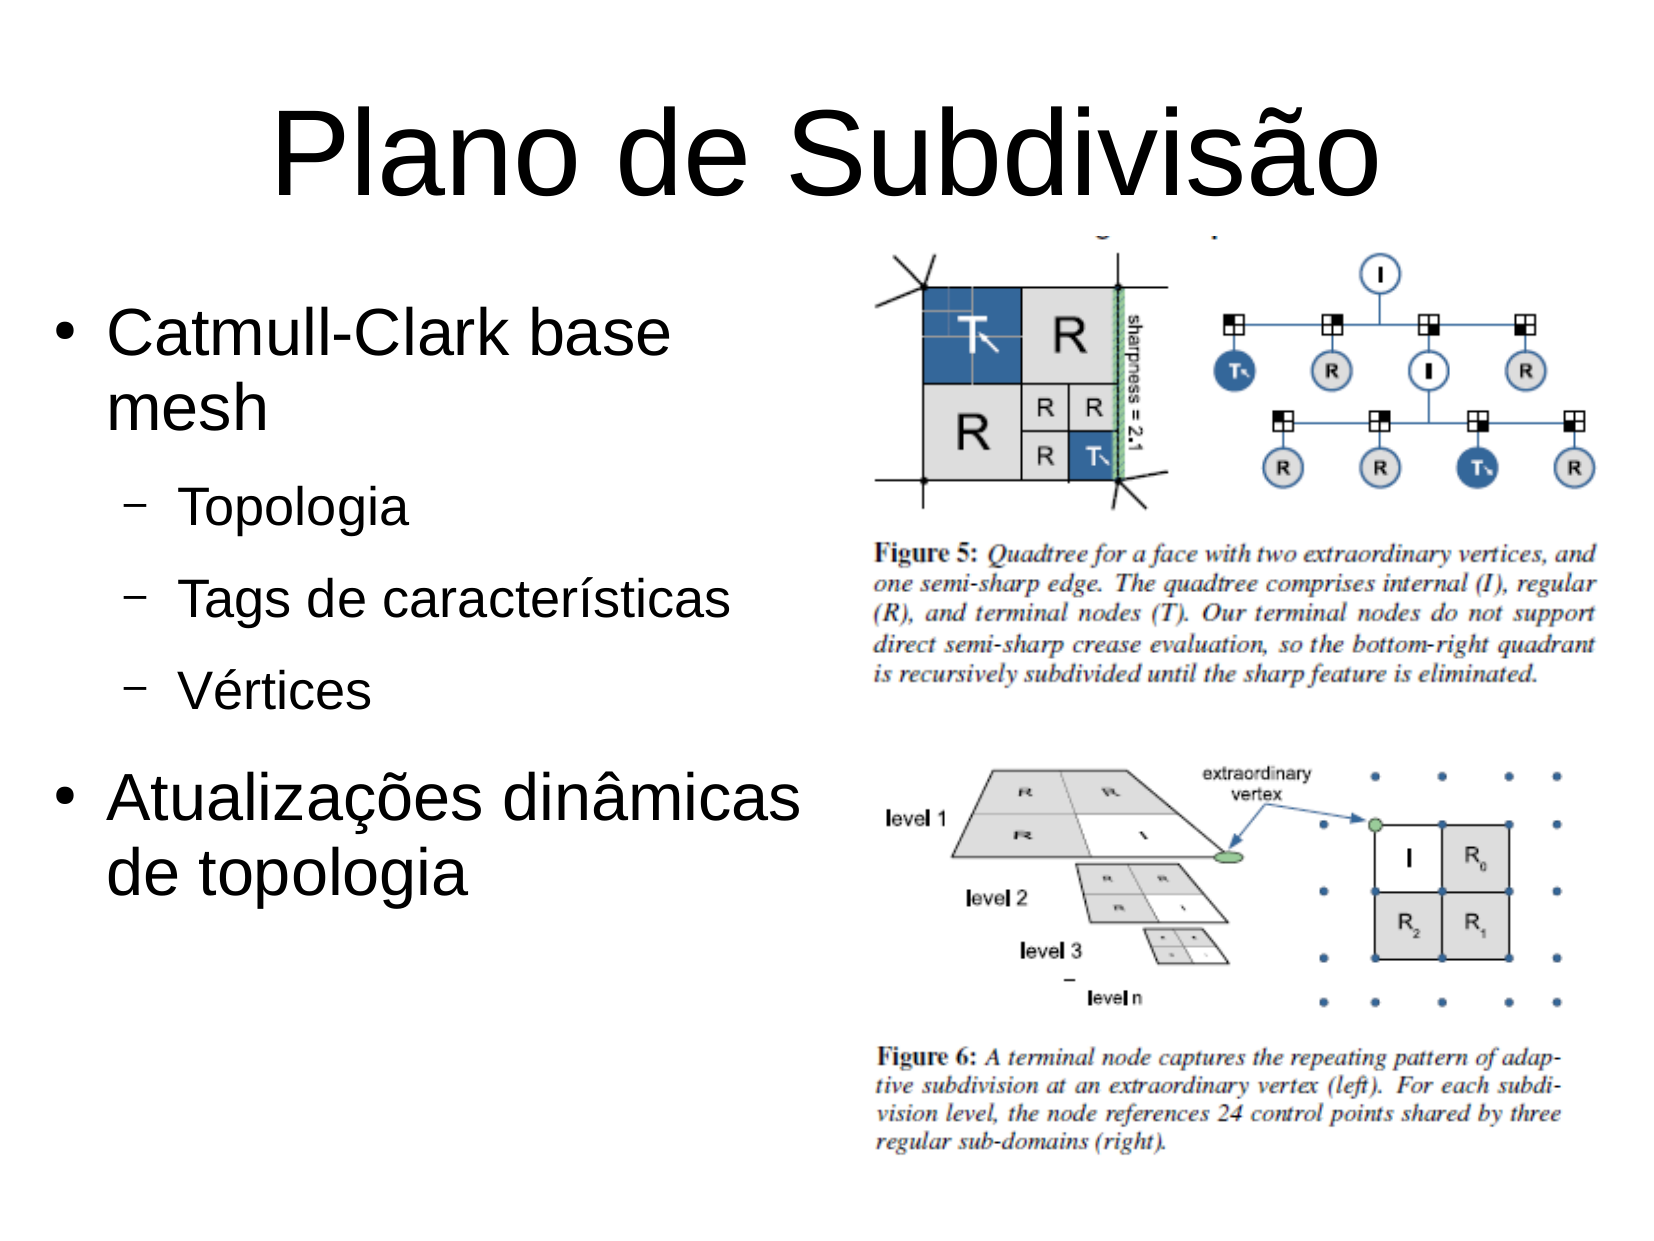

# Plano de Subdivisão
Catmull-Clark base mesh
Topologia
Tags de características
Vértices
Atualizações dinâmicas de topologia